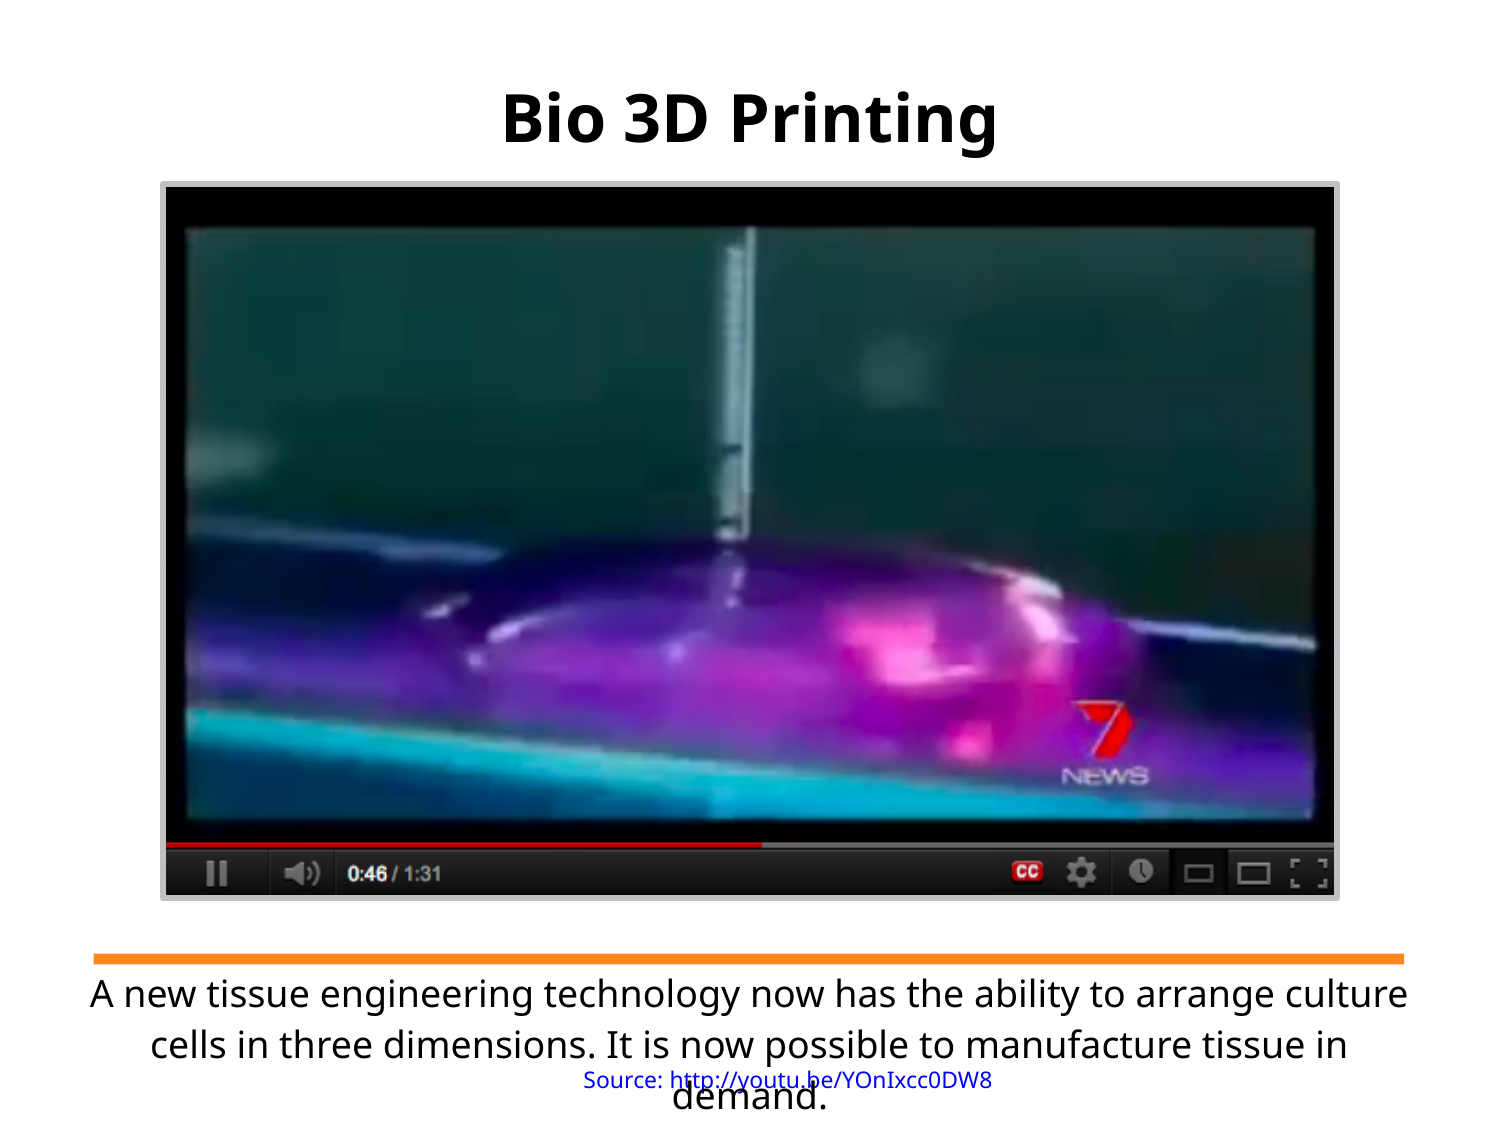

# Bio 3D Printing
A new tissue engineering technology now has the ability to arrange culture cells in three dimensions. It is now possible to manufacture tissue in demand.
Source: http://youtu.be/YOnIxcc0DW8